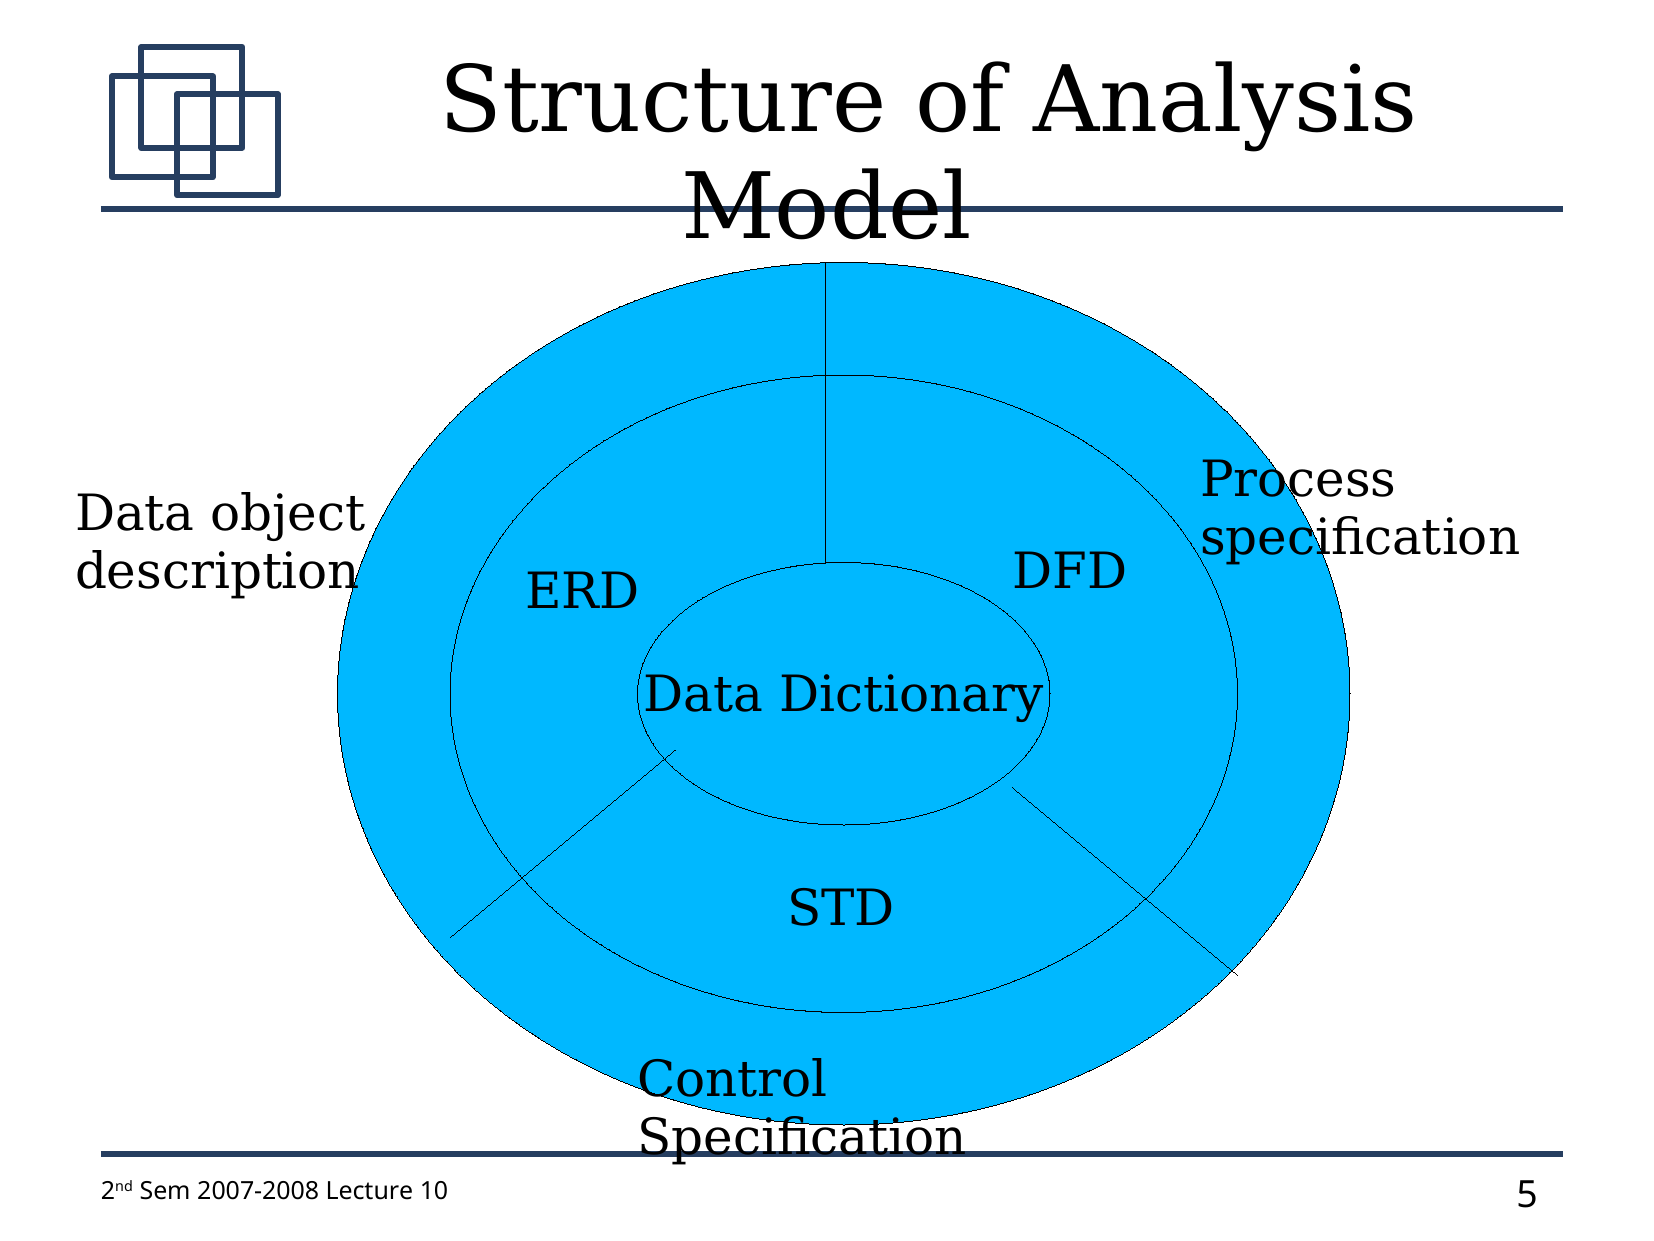

# Structure of Analysis Model
Process specification
Data object description
DFD
ERD
Data Dictionary
STD
Control Specification